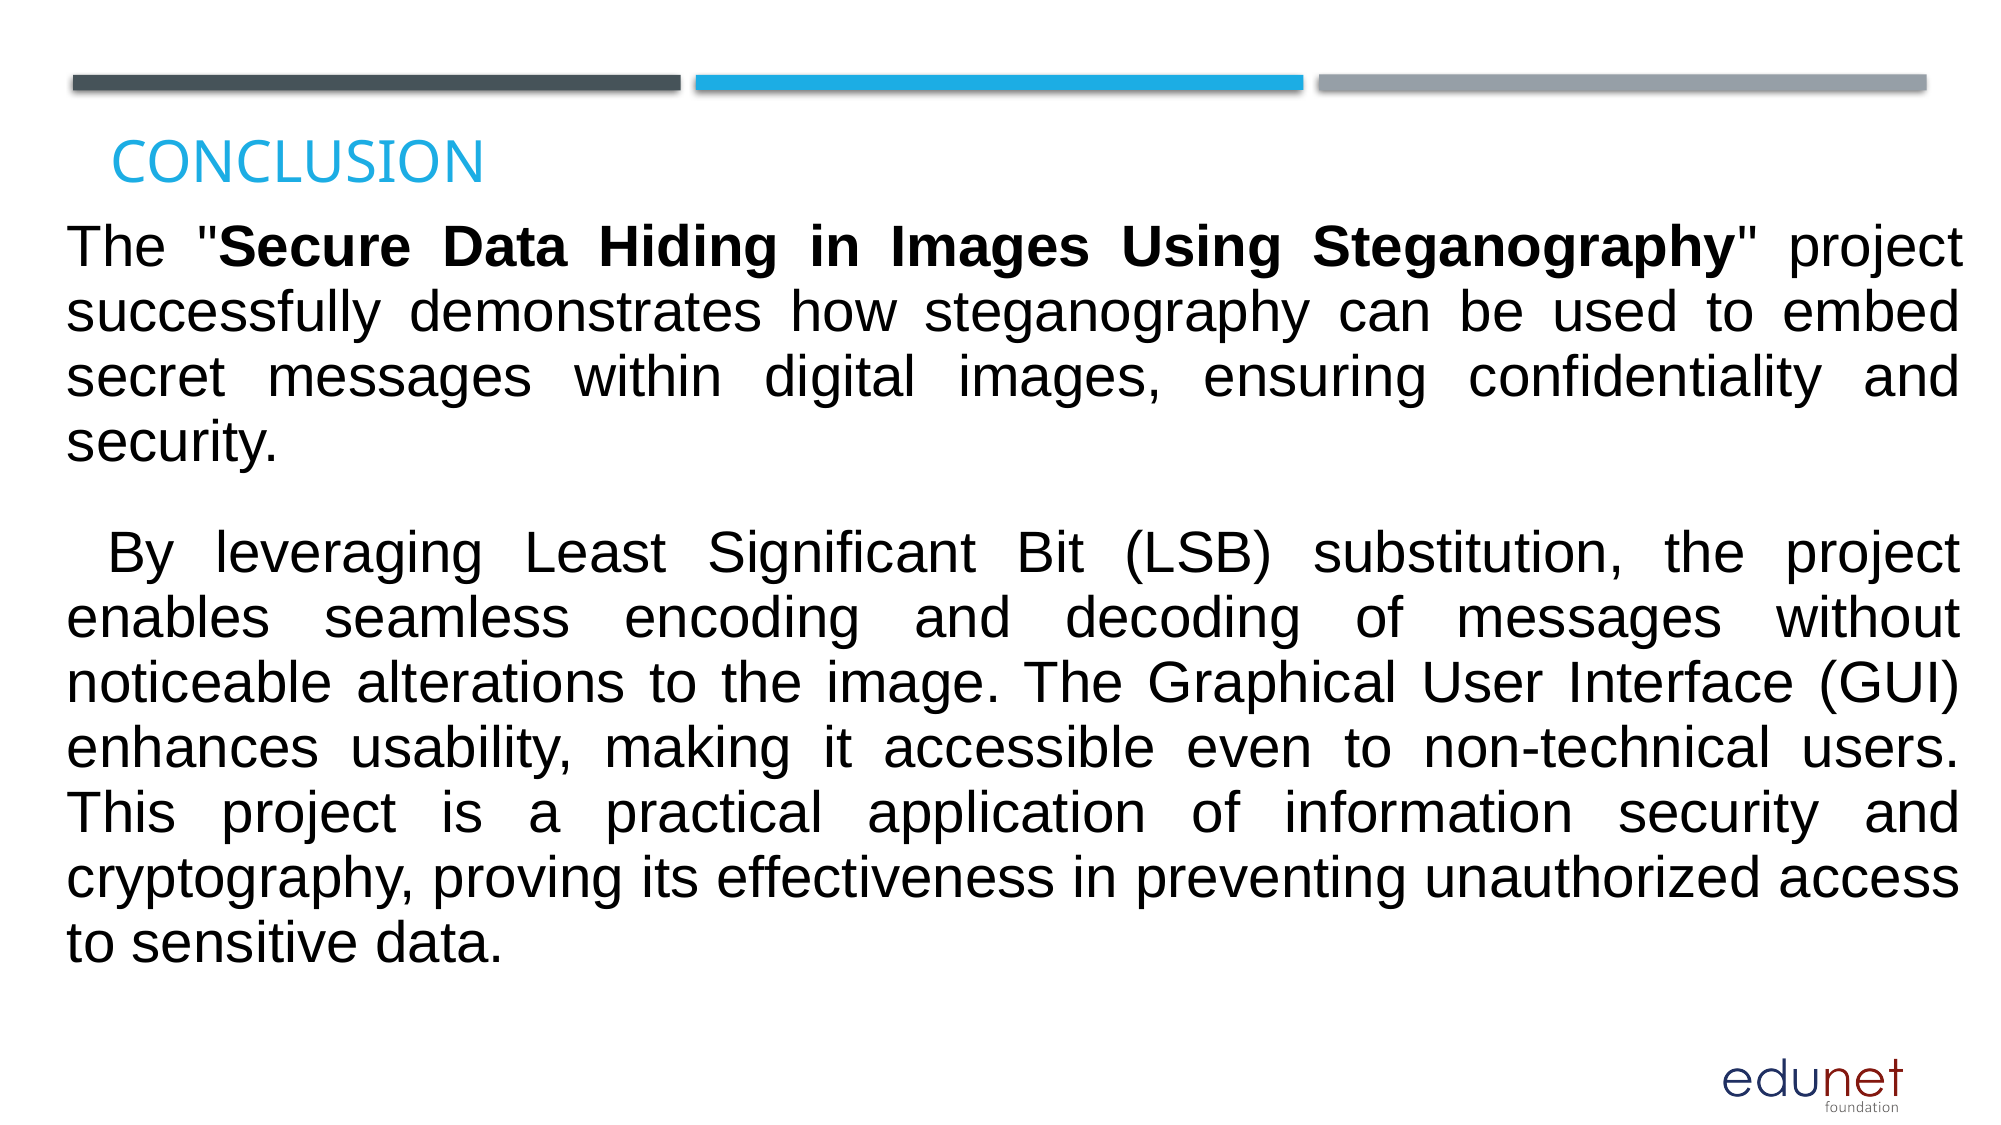

# Conclusion
The "Secure Data Hiding in Images Using Steganography" project successfully demonstrates how steganography can be used to embed secret messages within digital images, ensuring confidentiality and security.
 By leveraging Least Significant Bit (LSB) substitution, the project enables seamless encoding and decoding of messages without noticeable alterations to the image. The Graphical User Interface (GUI) enhances usability, making it accessible even to non-technical users. This project is a practical application of information security and cryptography, proving its effectiveness in preventing unauthorized access to sensitive data.